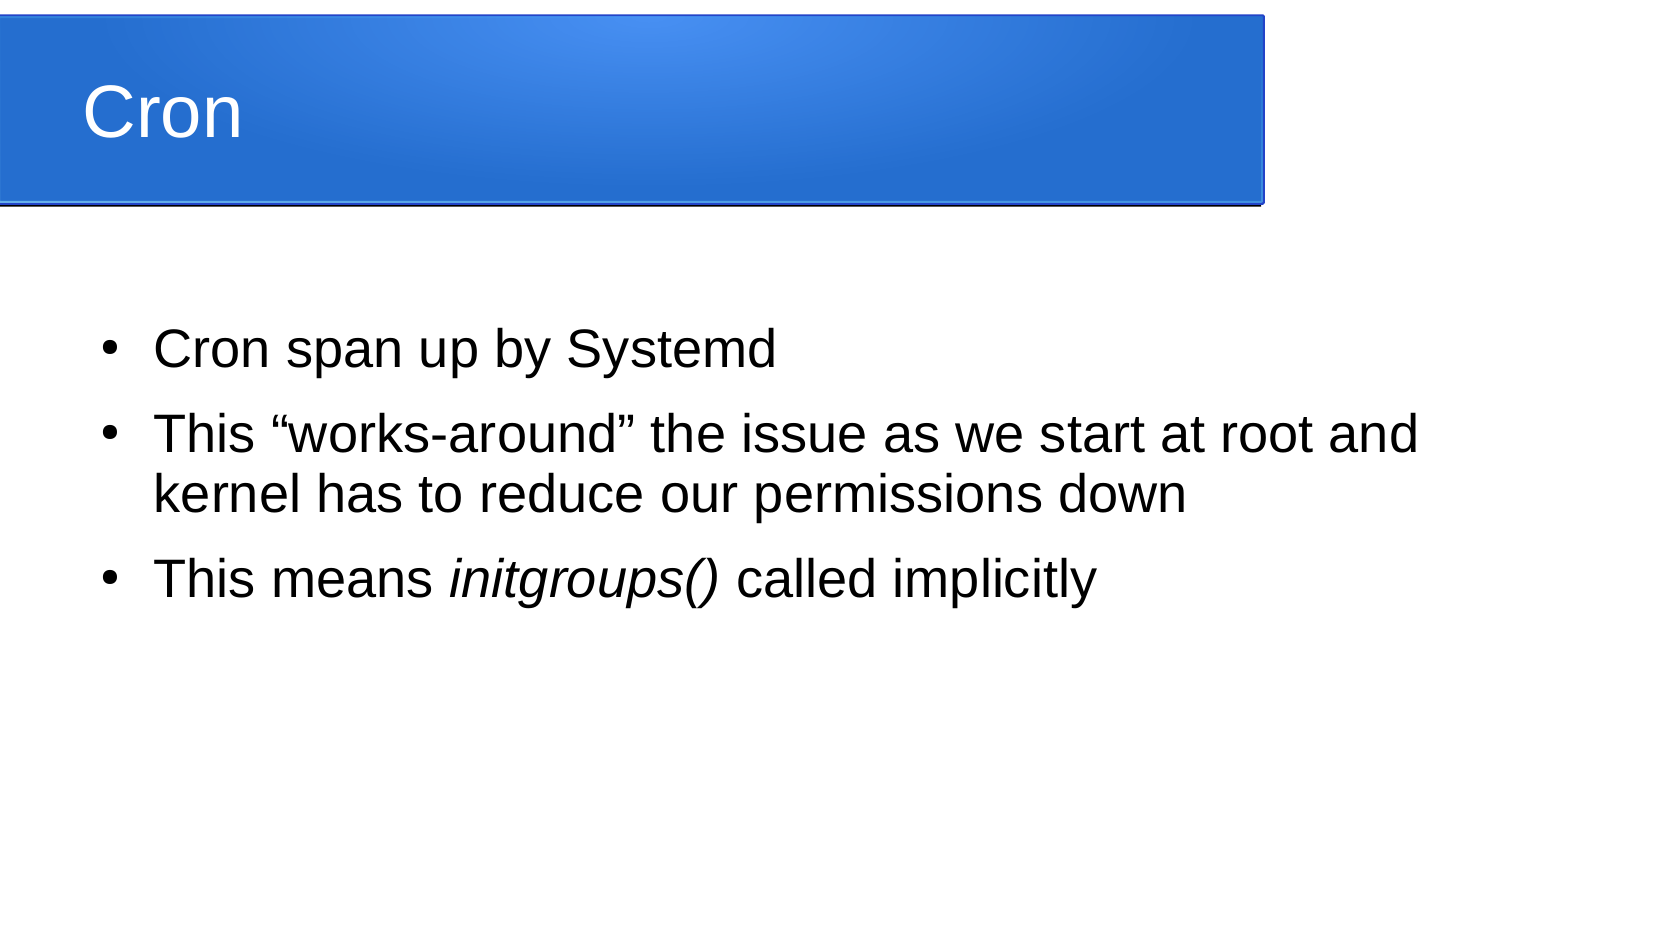

# Cron
Cron span up by Systemd
This “works-around” the issue as we start at root and kernel has to reduce our permissions down
This means initgroups() called implicitly